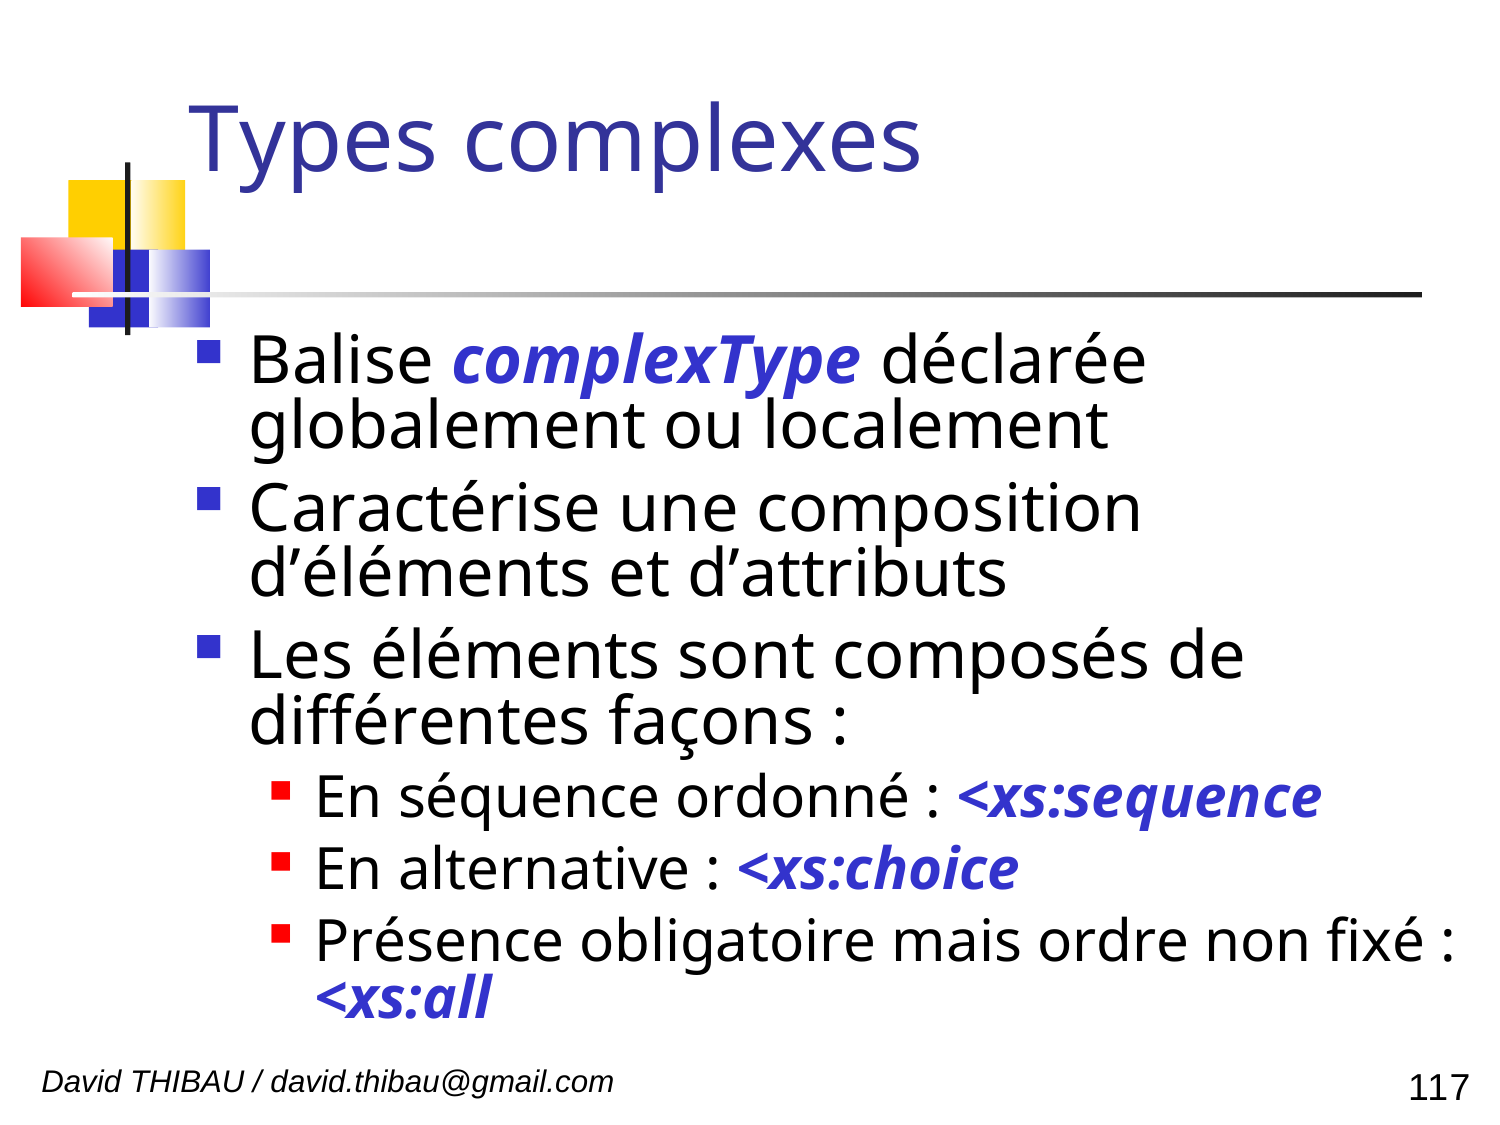

# Types complexes
Balise complexType déclarée globalement ou localement
Caractérise une composition d’éléments et d’attributs
Les éléments sont composés de différentes façons :
En séquence ordonné : <xs:sequence
En alternative : <xs:choice
Présence obligatoire mais ordre non fixé : <xs:all